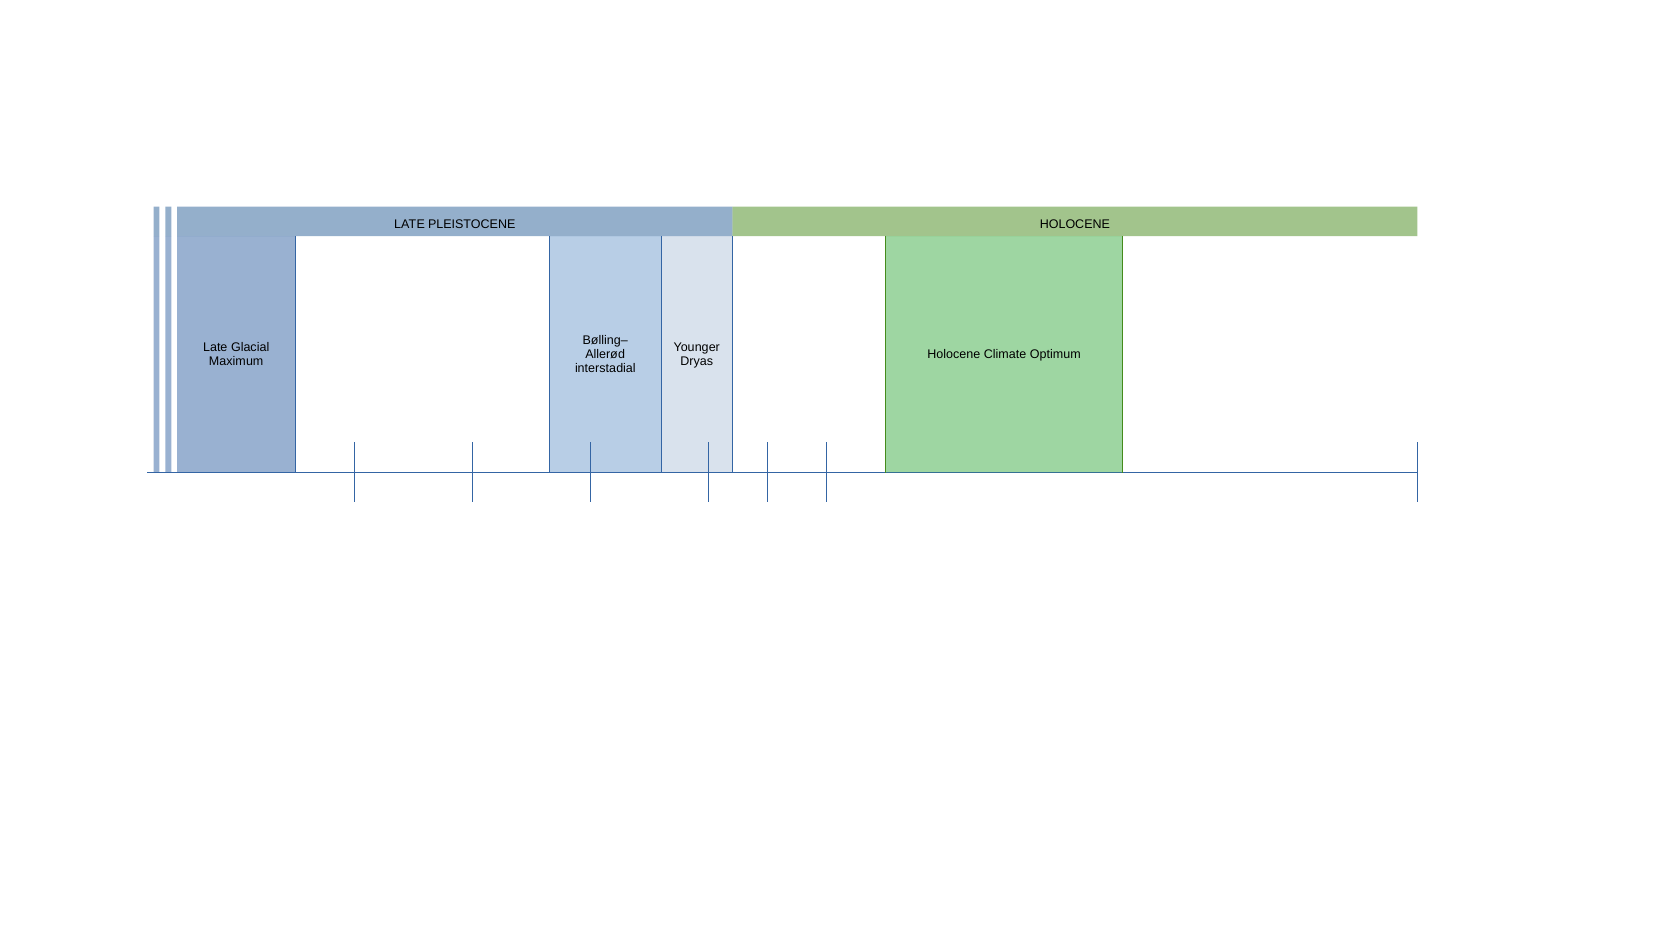

LATE PLEISTOCENE
HOLOCENE
Bølling–Allerød interstadial
Late Glacial Maximum
Younger Dryas
Holocene Climate Optimum